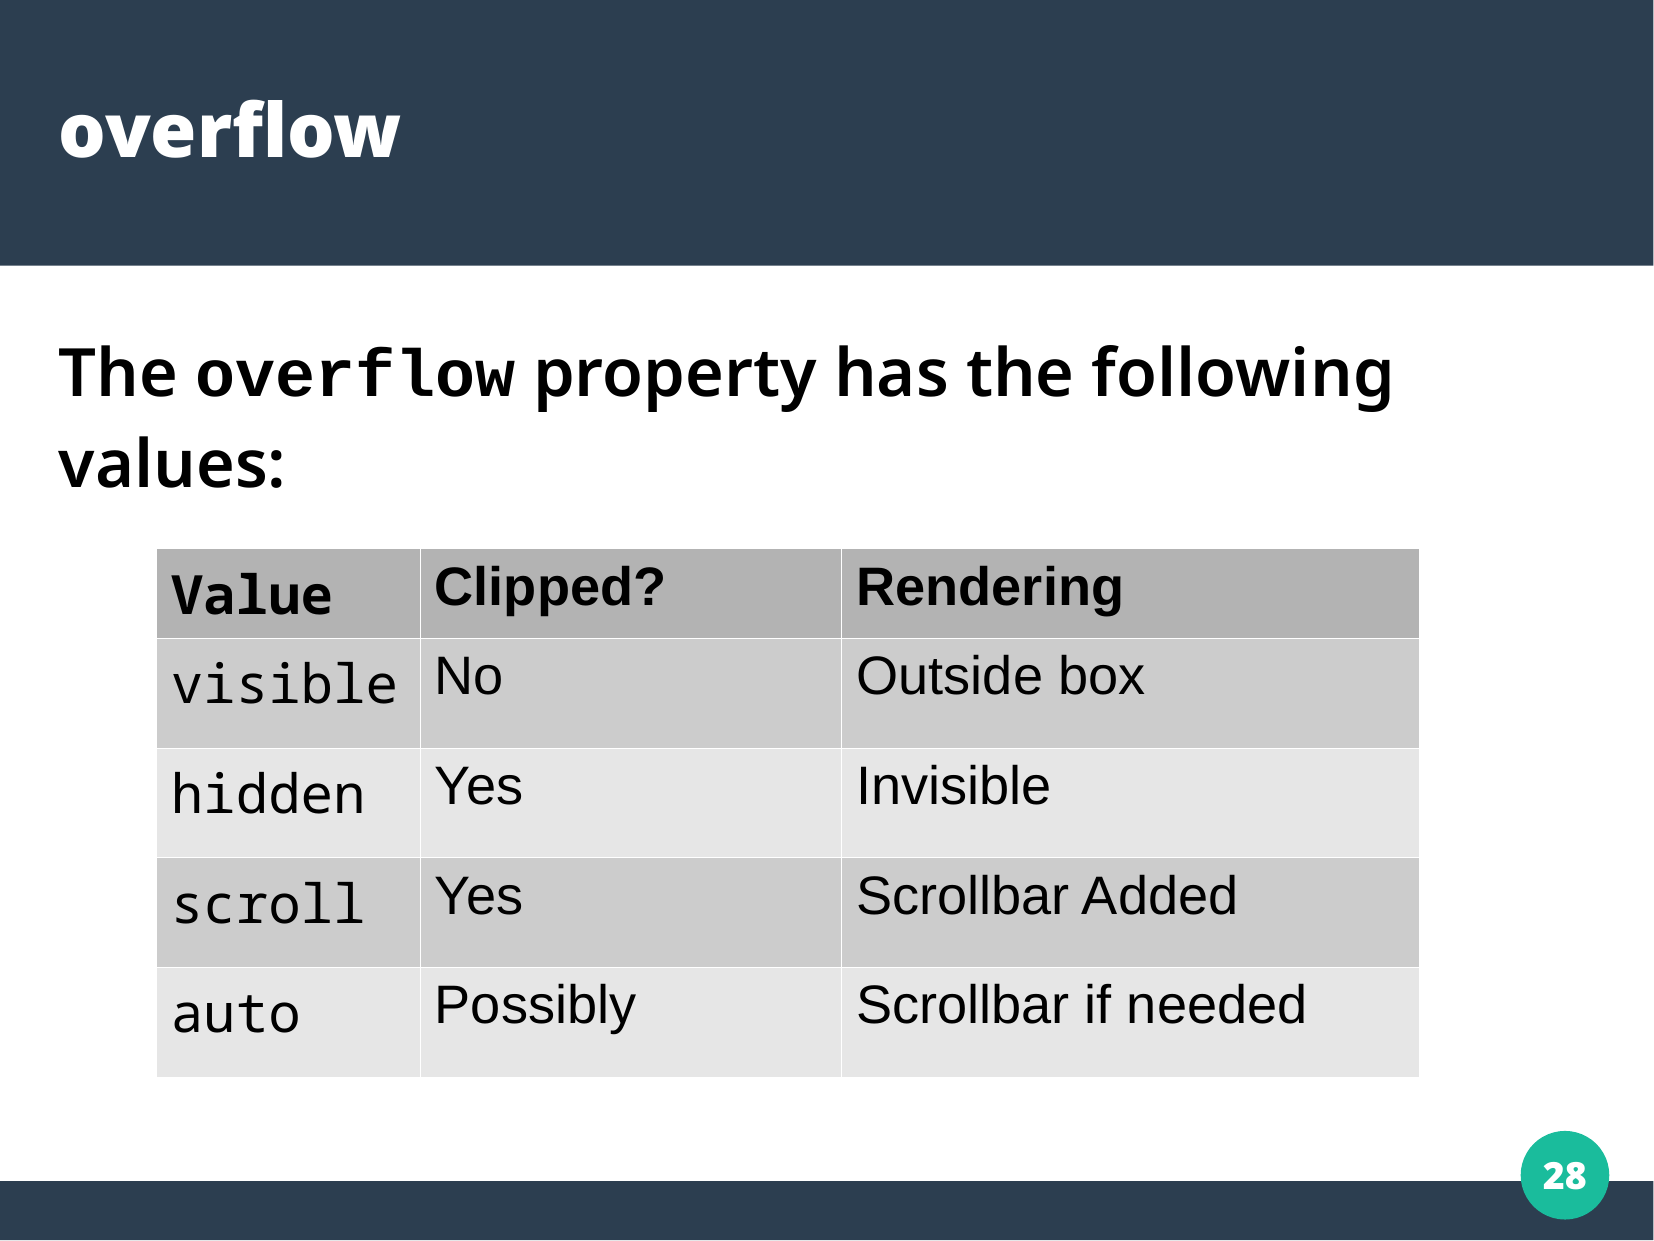

# overflow
The overflow property has the following values:
| Value | Clipped? | Rendering |
| --- | --- | --- |
| visible | No | Outside box |
| hidden | Yes | Invisible |
| scroll | Yes | Scrollbar Added |
| auto | Possibly | Scrollbar if needed |
28